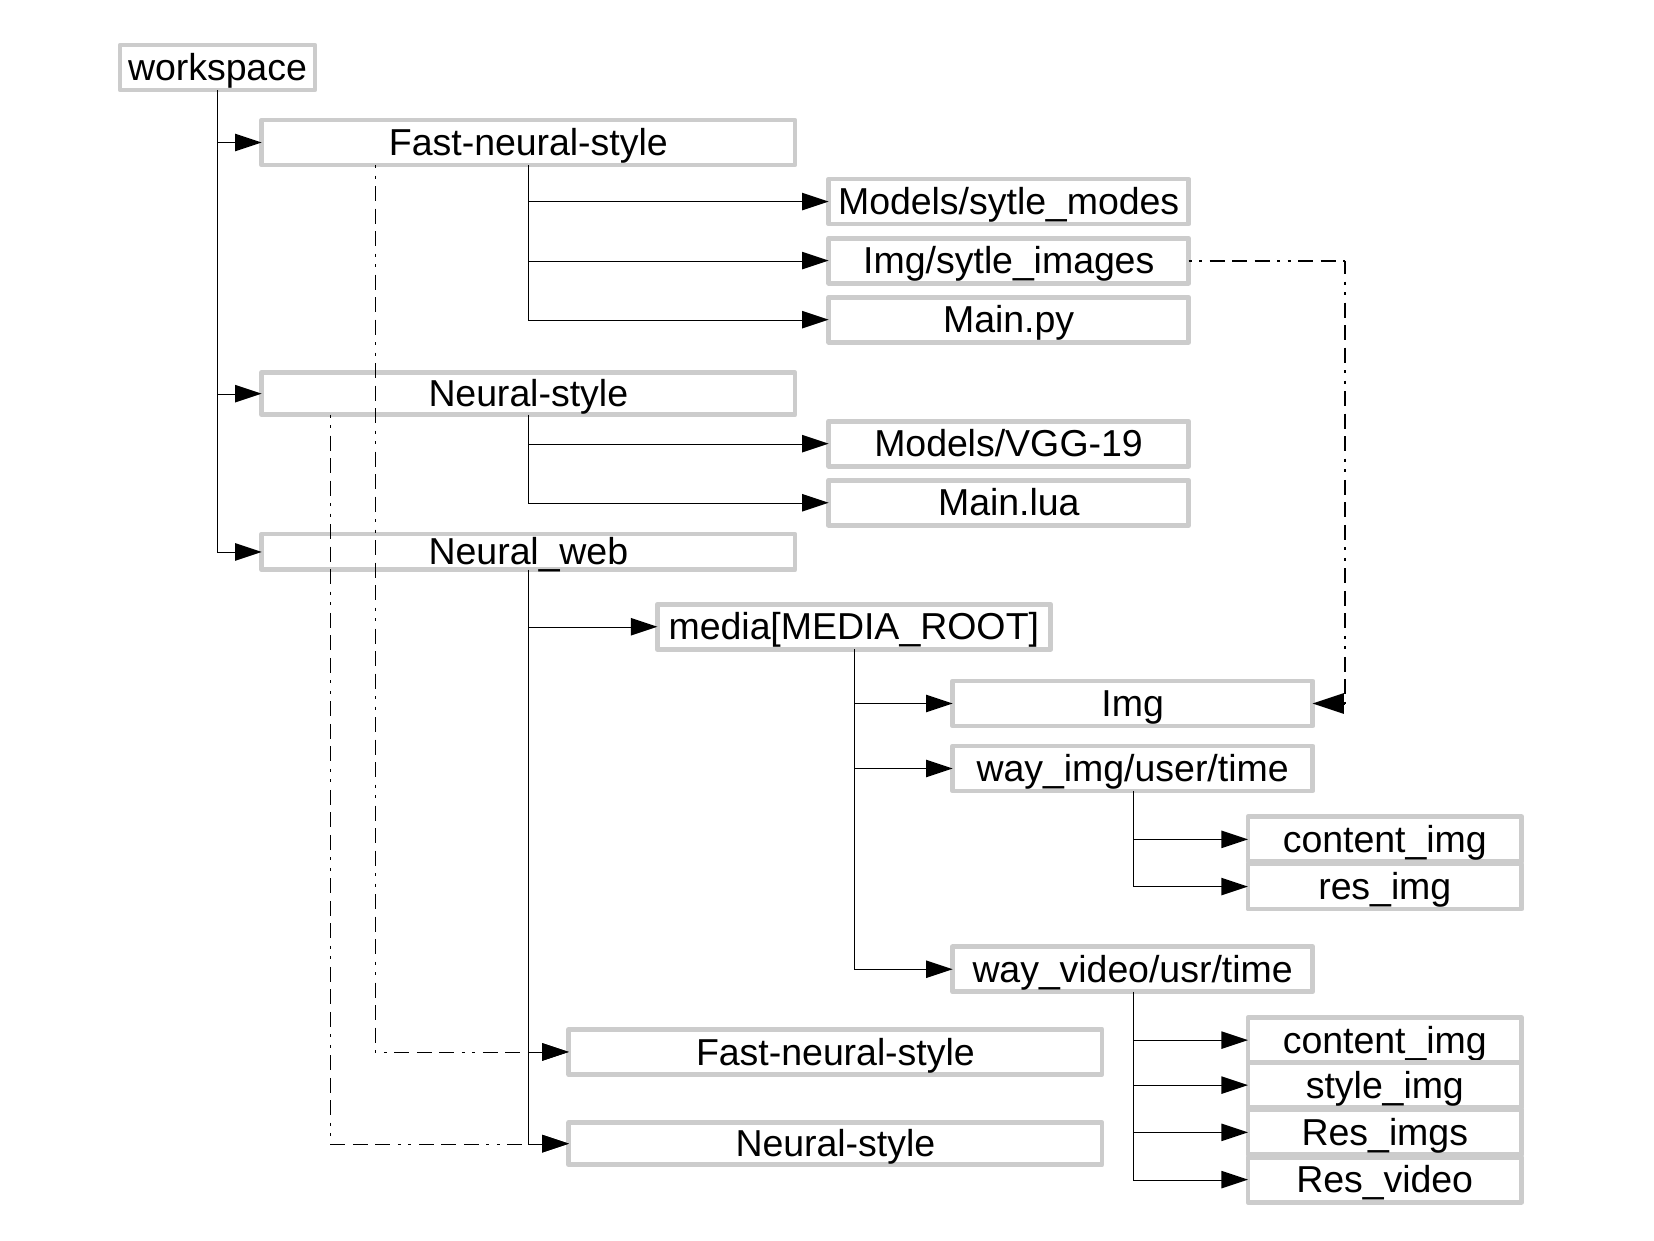

workspace
Fast-neural-style
Models/sytle_modes
Img/sytle_images
Main.py
Neural-style
Models/VGG-19
Main.lua
Neural_web
media[MEDIA_ROOT]
Img
way_img/user/time
content_img
res_img
way_video/usr/time
content_img
Fast-neural-style
style_img
Res_imgs
Neural-style
Res_video